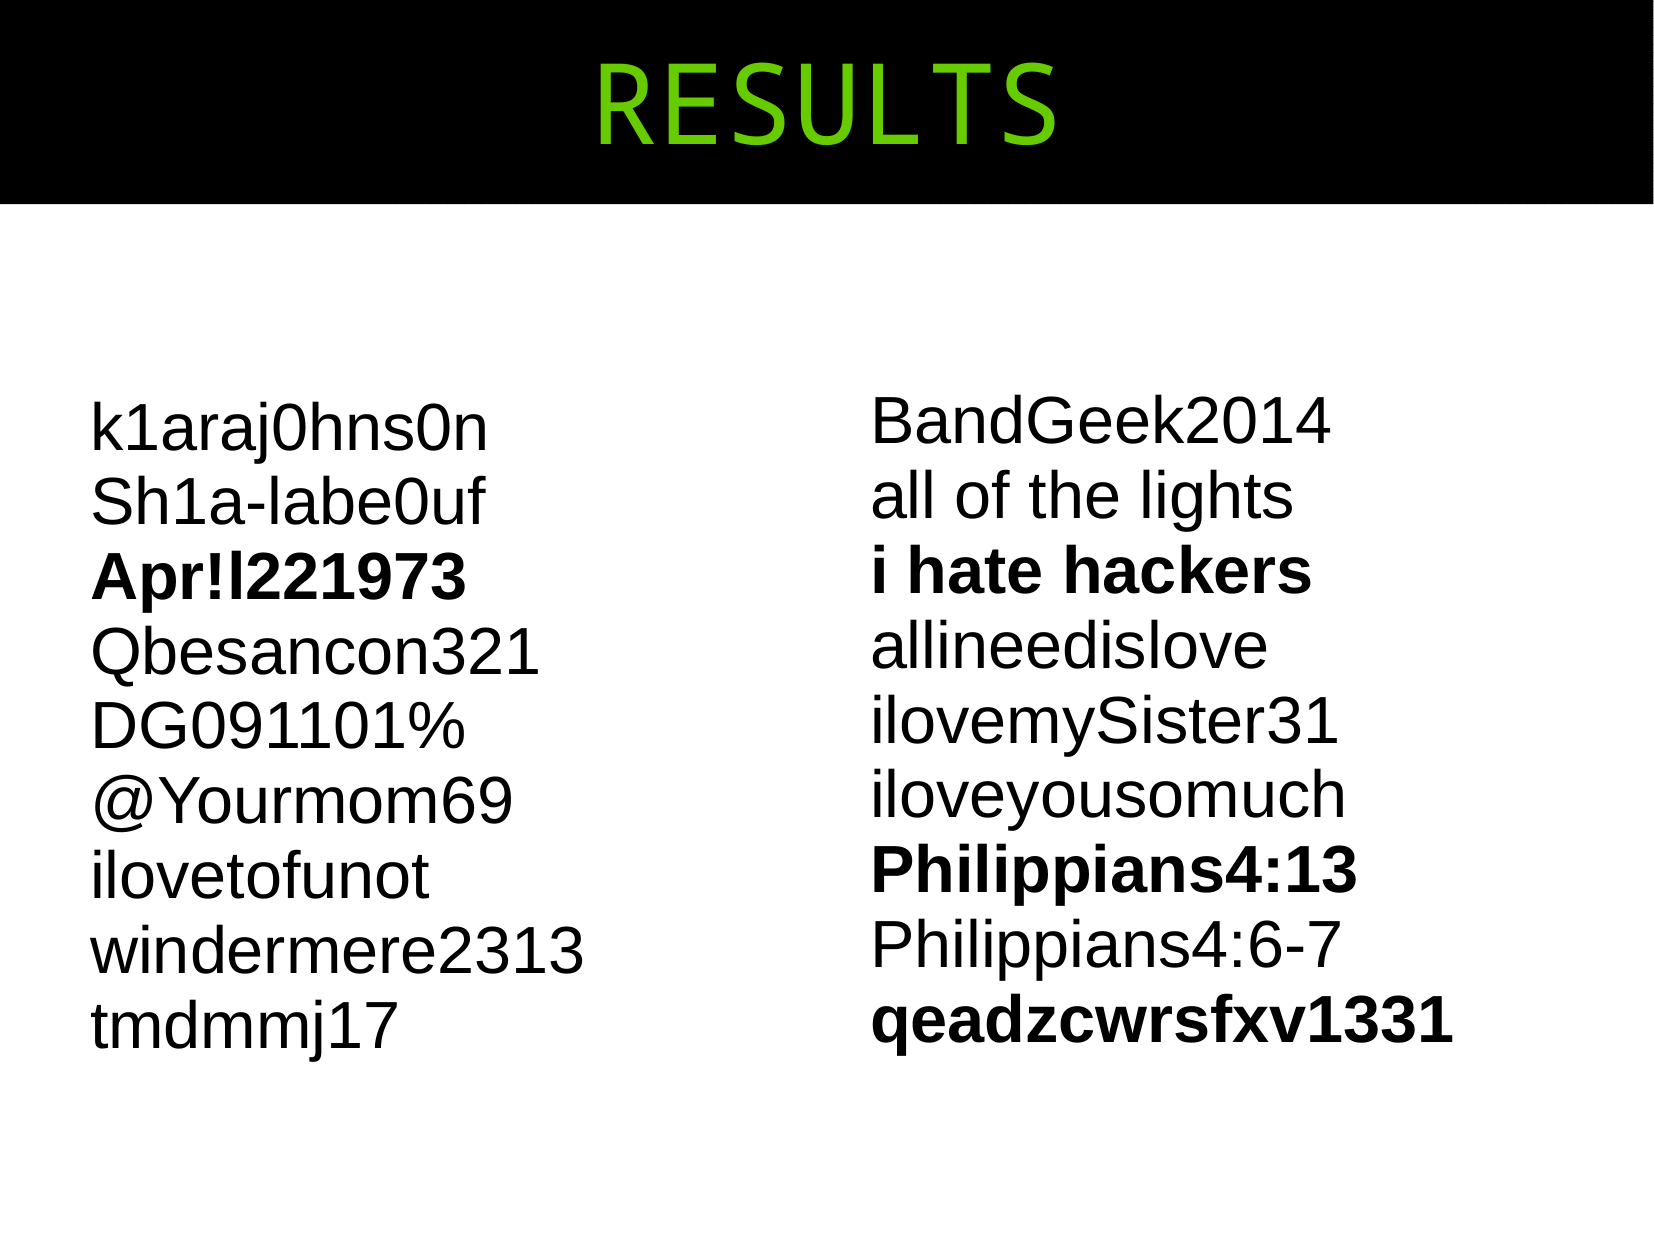

# RESULTS
BandGeek2014
all of the lights
i hate hackers
allineedislove
ilovemySister31
iloveyousomuch
Philippians4:13
Philippians4:6-7
qeadzcwrsfxv1331
k1araj0hns0n
Sh1a-labe0uf
Apr!l221973
Qbesancon321
DG091101%
@Yourmom69
ilovetofunot
windermere2313
tmdmmj17